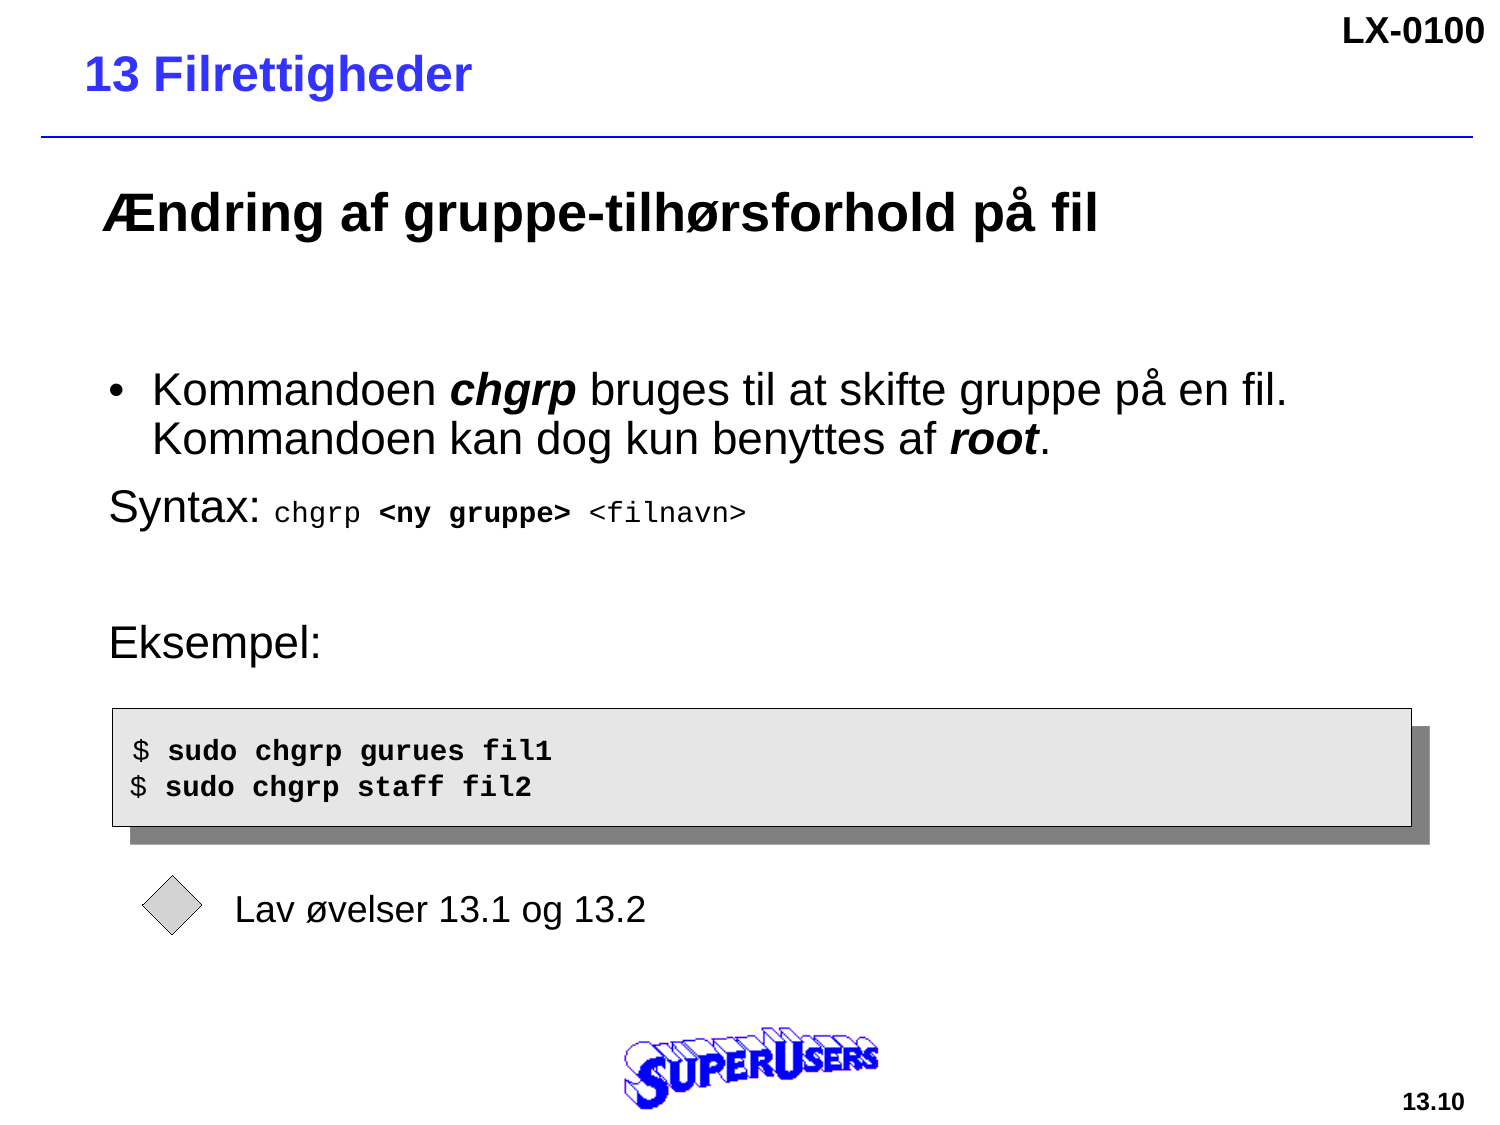

# 13 Filrettigheder
Ændring af gruppe-tilhørsforhold på fil
Kommandoen chgrp bruges til at skifte gruppe på en fil.
Kommandoen kan dog kun benyttes af root.
Syntax: chgrp <ny gruppe> <filnavn>
Eksempel:
 $ sudo chgrp gurues fil1
 $ sudo chgrp staff fil2
Lav øvelser 13.1 og 13.2